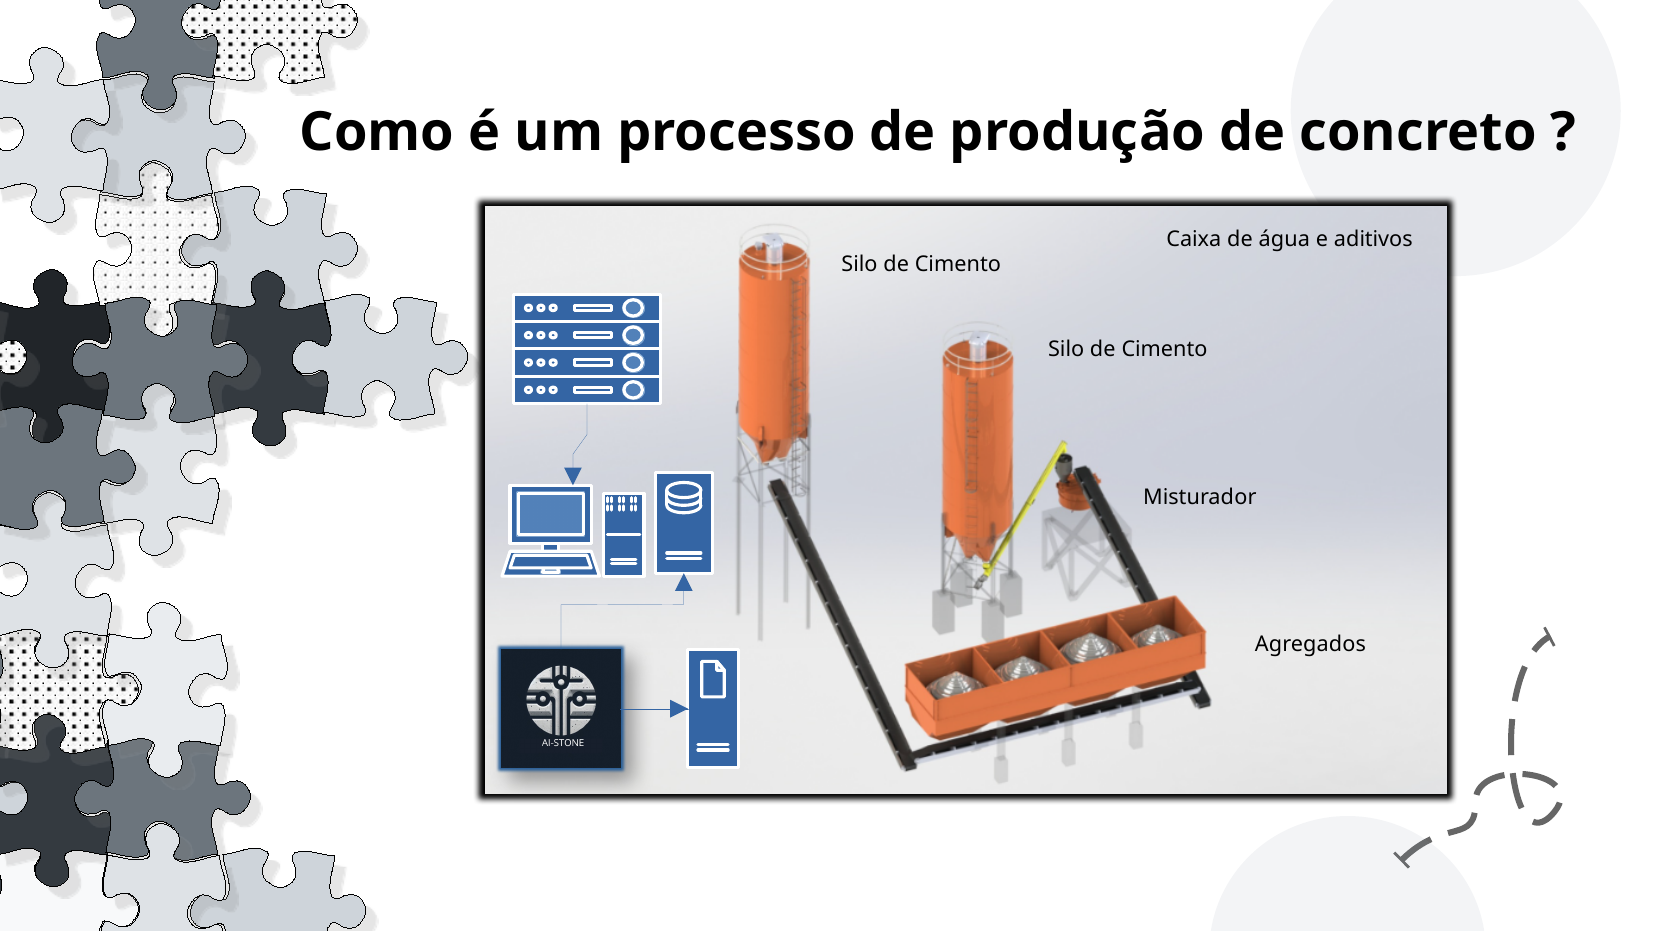

# Como é um processo de produção de concreto ?
Caixa de água e aditivos
Silo de Cimento
Silo de Cimento
Lorem ipsum dolor sit amet, consectetur adipiscing elit, sed do eiusmod tempor incididunt ut labore et dolore magna aliqua.
Misturador
Agregados
- Loremus